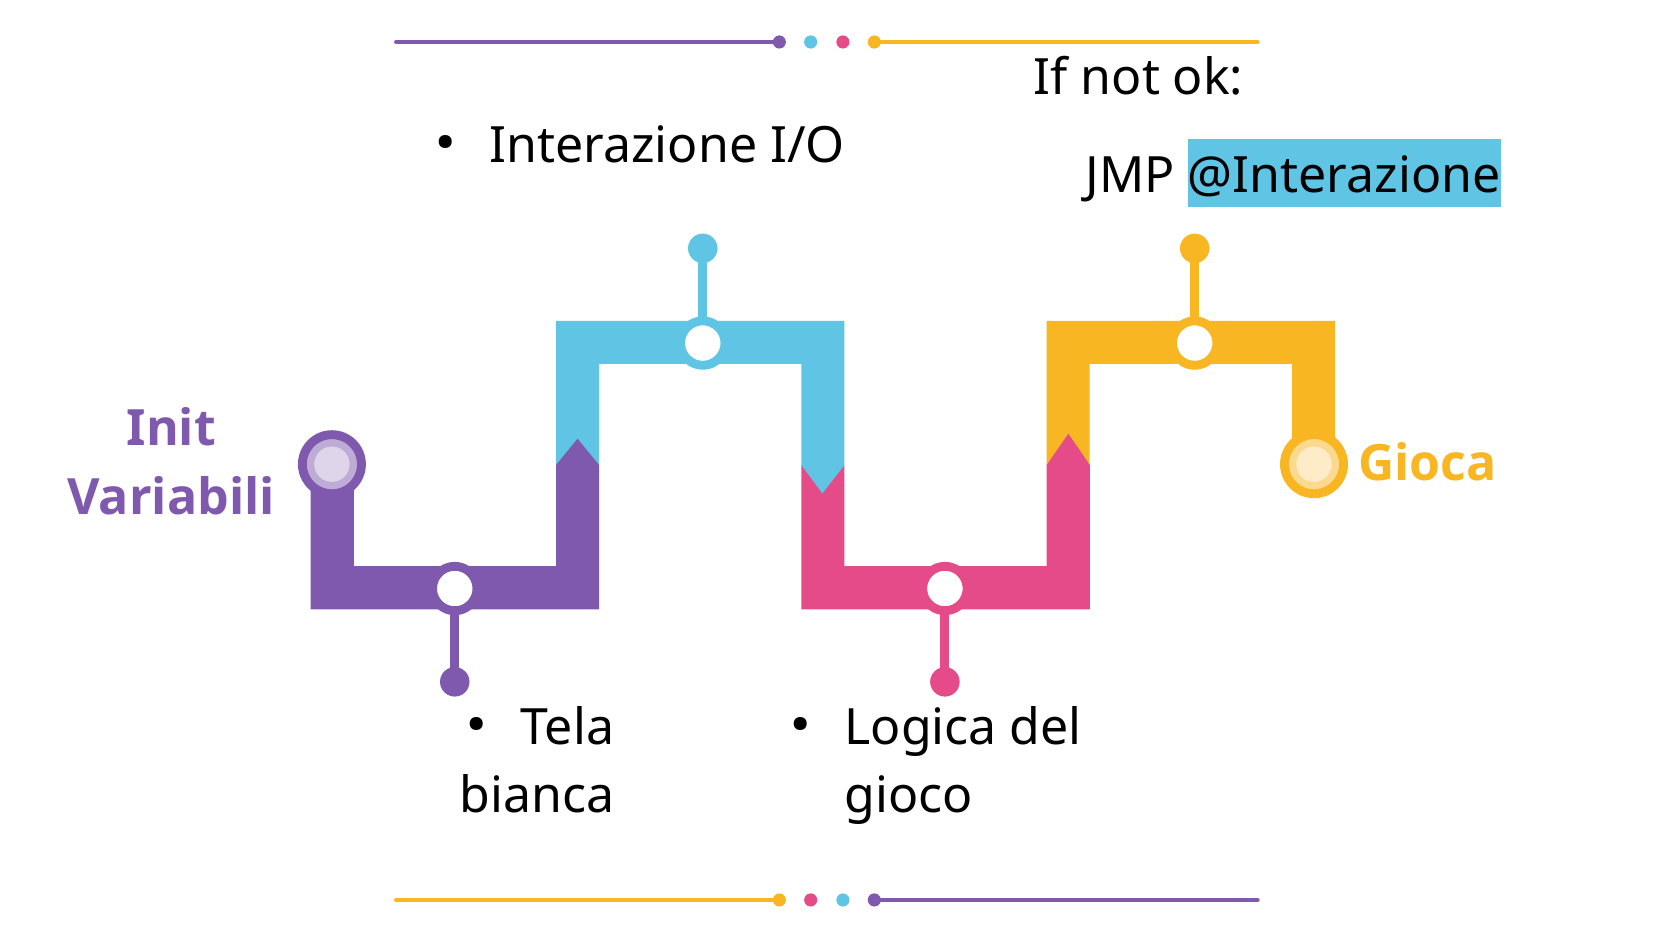

Interazione I/O
If not ok:
 JMP @Interazione
Init
Variabili
Gioca
# Tela bianca
Logica del gioco